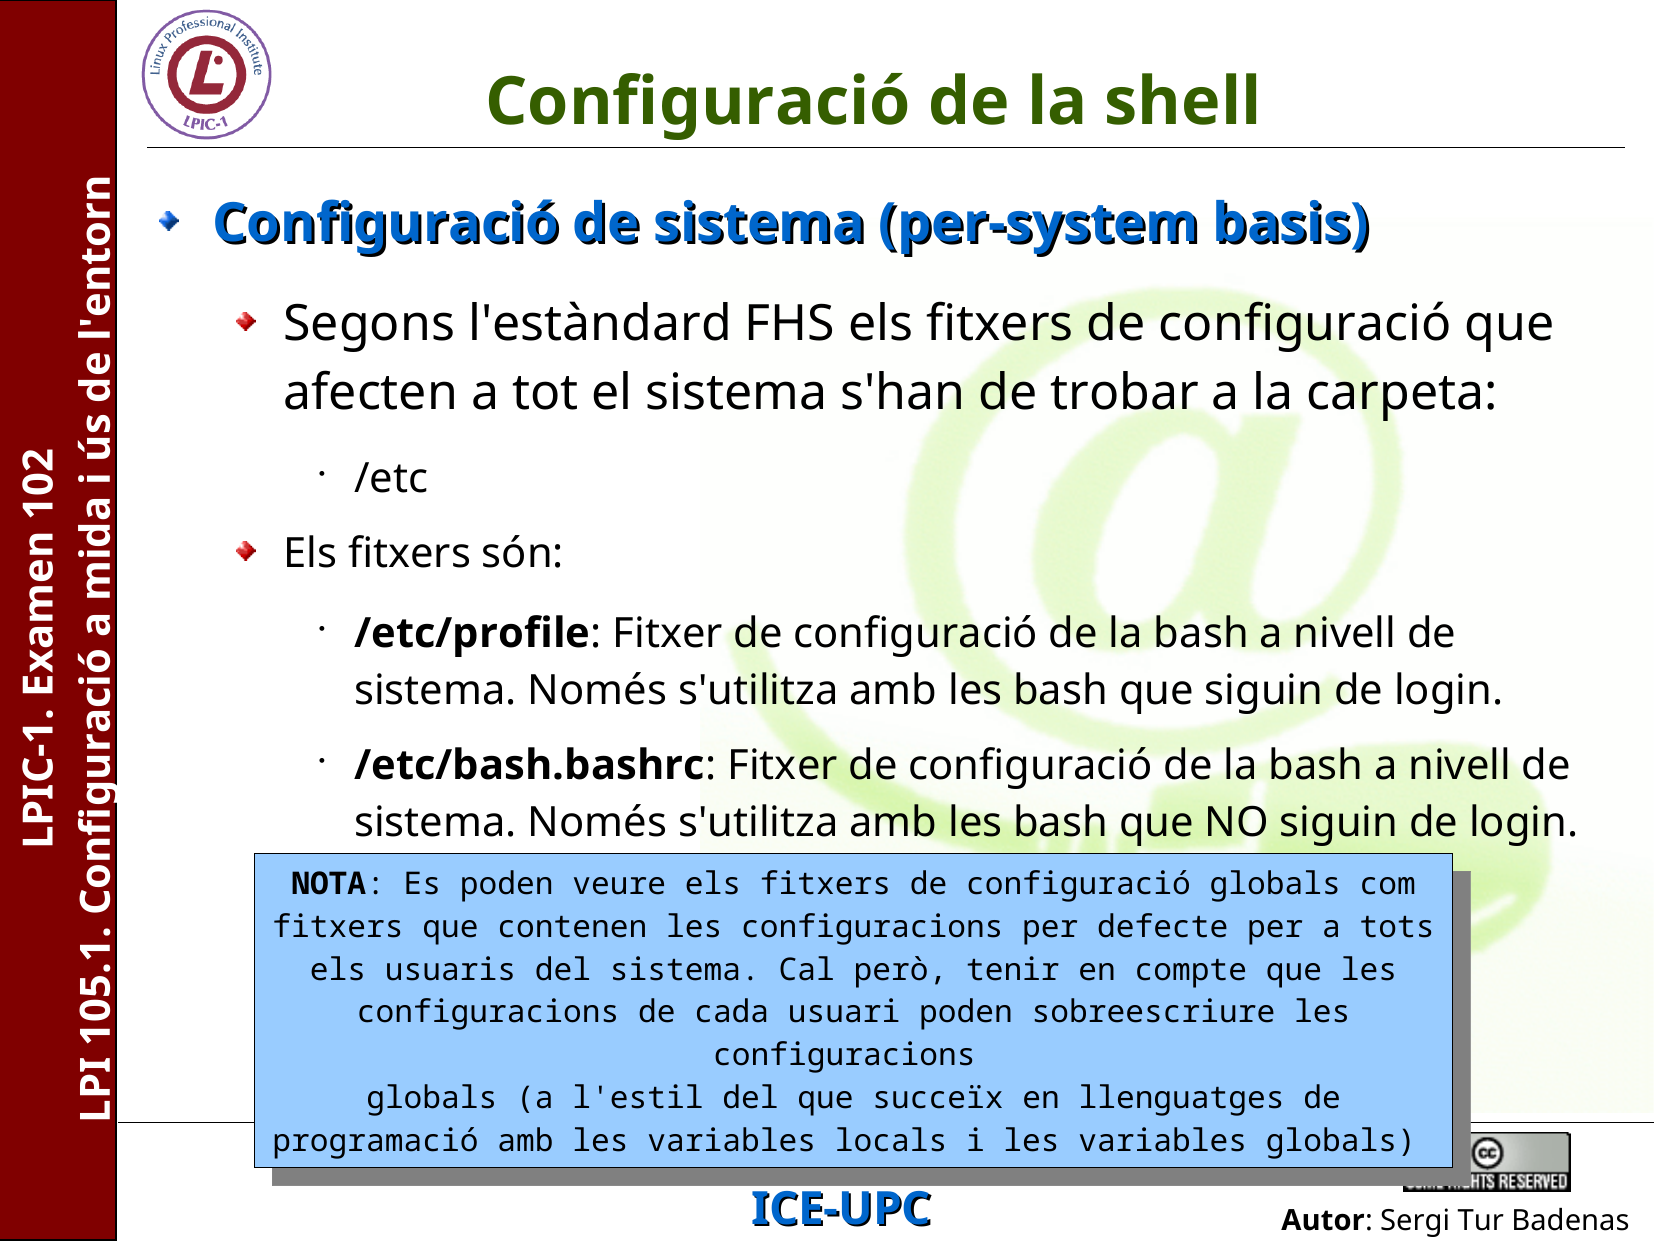

# Configuració de la shell
Configuració de sistema (per-system basis)
Segons l'estàndard FHS els fitxers de configuració que afecten a tot el sistema s'han de trobar a la carpeta:
/etc
Els fitxers són:
/etc/profile: Fitxer de configuració de la bash a nivell de sistema. Només s'utilitza amb les bash que siguin de login.
/etc/bash.bashrc: Fitxer de configuració de la bash a nivell de sistema. Només s'utilitza amb les bash que NO siguin de login.
NOTA: Es poden veure els fitxers de configuració globals com fitxers que contenen les configuracions per defecte per a tots els usuaris del sistema. Cal però, tenir en compte que les configuracions de cada usuari poden sobreescriure les configuracions
globals (a l'estil del que succeïx en llenguatges de programació amb les variables locals i les variables globals)